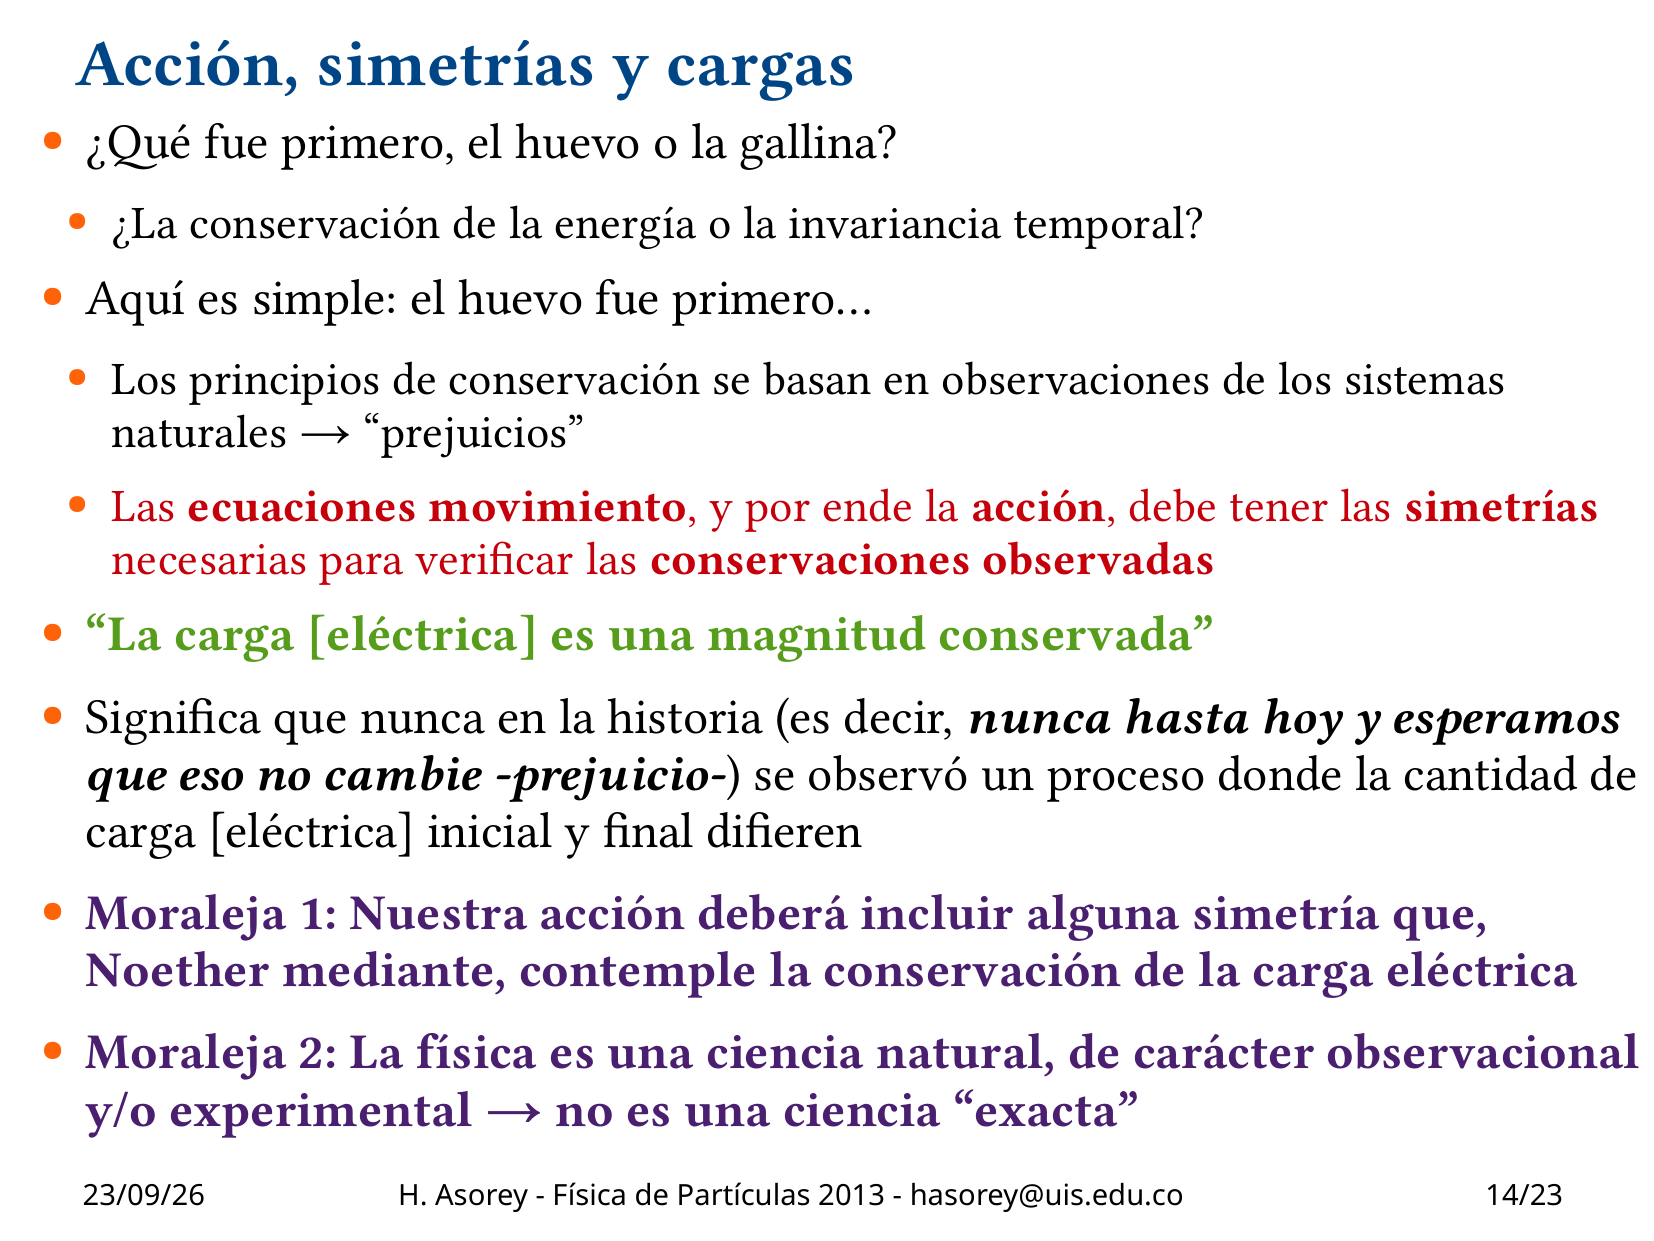

# Acción, simetrías y cargas
¿Qué fue primero, el huevo o la gallina?
¿La conservación de la energía o la invariancia temporal?
Aquí es simple: el huevo fue primero...
Los principios de conservación se basan en observaciones de los sistemas naturales → “prejuicios”
Las ecuaciones movimiento, y por ende la acción, debe tener las simetrías necesarias para verificar las conservaciones observadas
“La carga [eléctrica] es una magnitud conservada”
Significa que nunca en la historia (es decir, nunca hasta hoy y esperamos que eso no cambie -prejuicio-) se observó un proceso donde la cantidad de carga [eléctrica] inicial y final difieren
Moraleja 1: Nuestra acción deberá incluir alguna simetría que, Noether mediante, contemple la conservación de la carga eléctrica
Moraleja 2: La física es una ciencia natural, de carácter observacional y/o experimental → no es una ciencia “exacta”
H. Asorey - Física de Partículas 2013 - hasorey@uis.edu.co
14